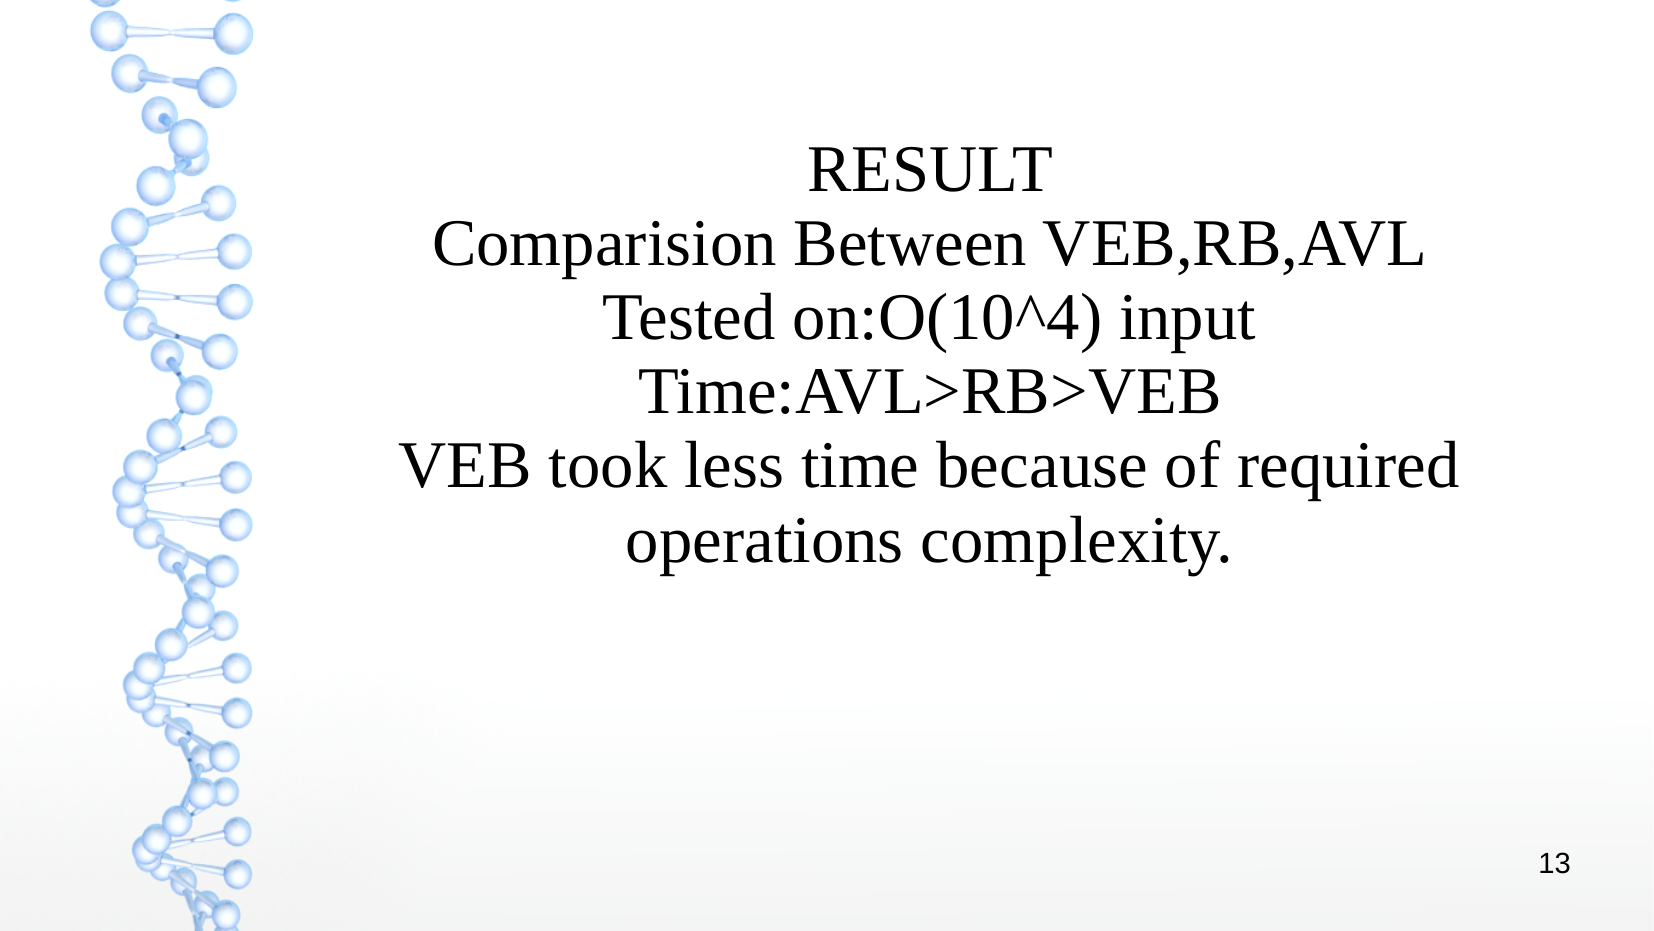

# RESULT
Comparision Between VEB,RB,AVL
Tested on:O(10^4) input
Time:AVL>RB>VEB
VEB took less time because of required operations complexity.
13